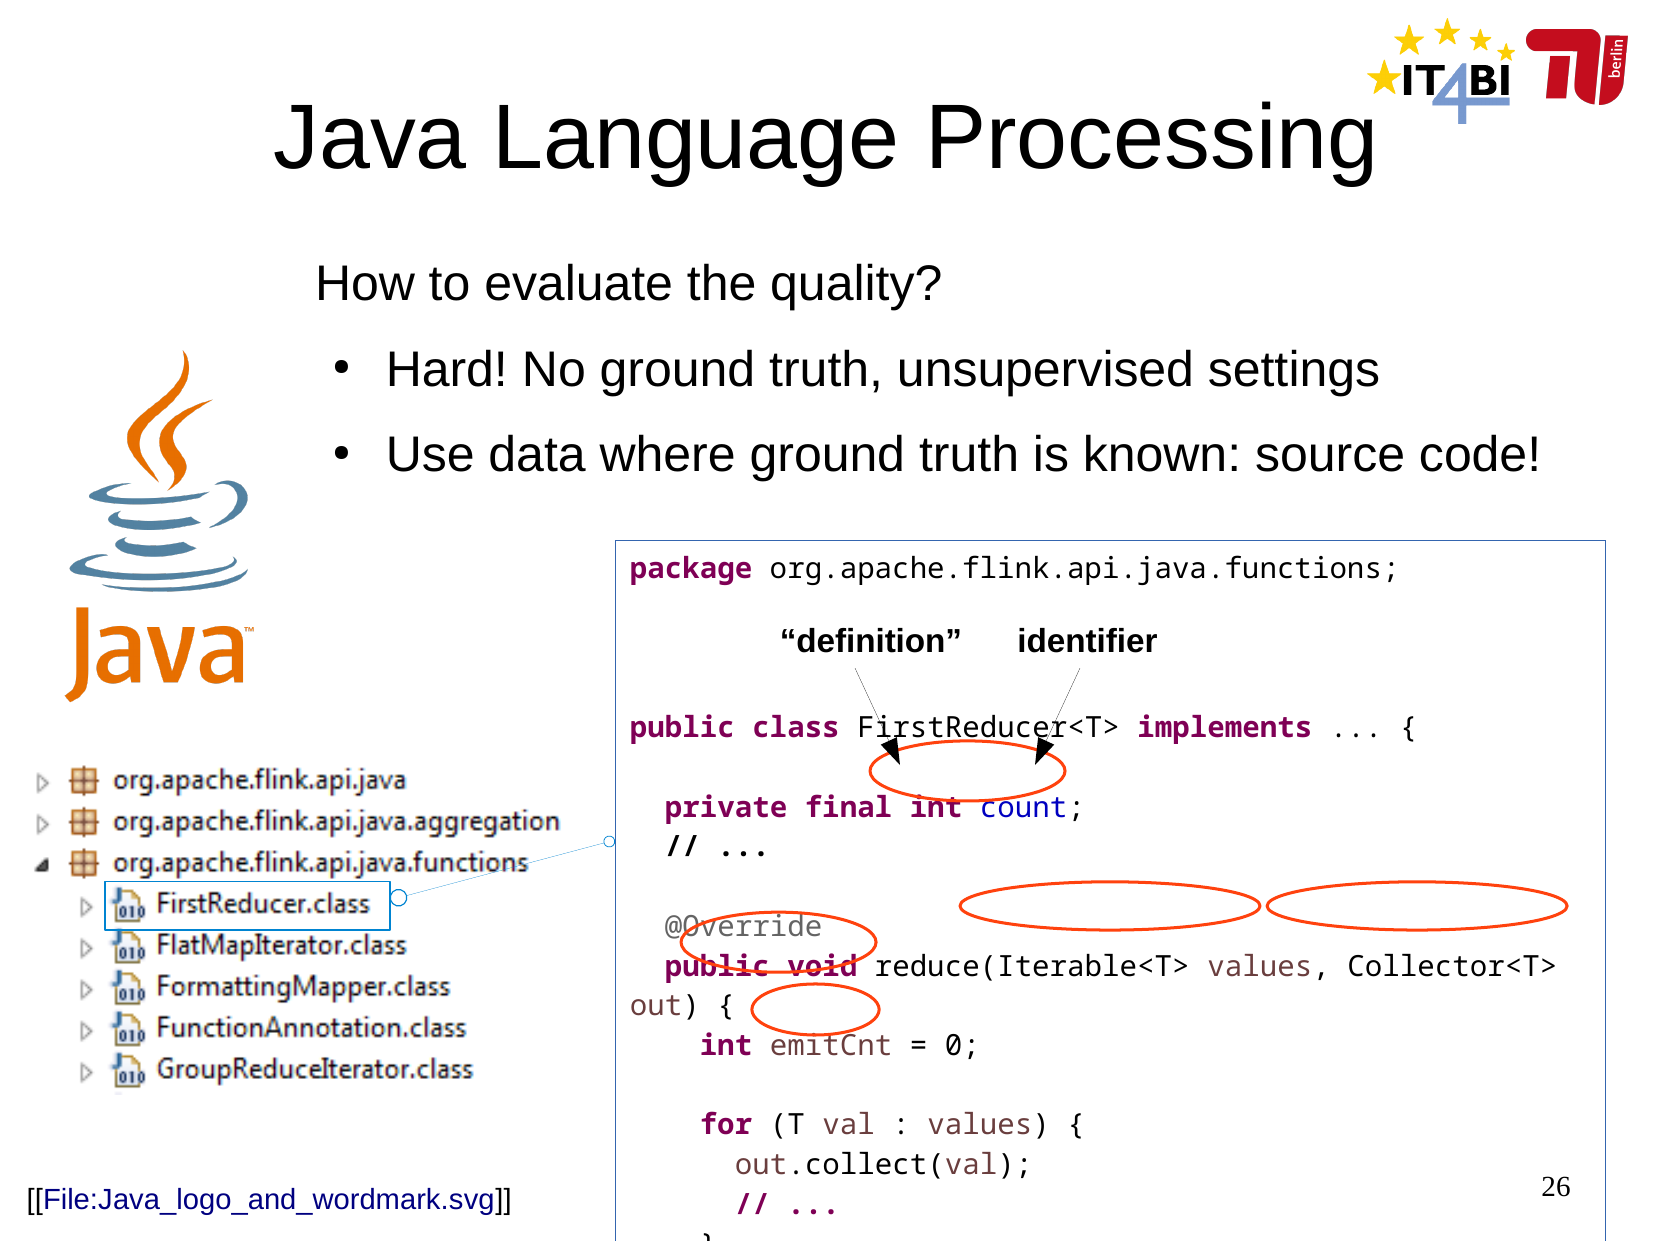

# Java Language Processing
How to evaluate the quality?
Hard! No ground truth, unsupervised settings
Use data where ground truth is known: source code!
package org.apache.flink.api.java.functions;
public class FirstReducer<T> implements ... {
 private final int count;
 // ...
 @Override
 public void reduce(Iterable<T> values, Collector<T> out) {
 int emitCnt = 0;
 for (T val : values) {
 out.collect(val);
 // ...
 }
 }
}
“definition” identifier
26
[[File:Java_logo_and_wordmark.svg]]